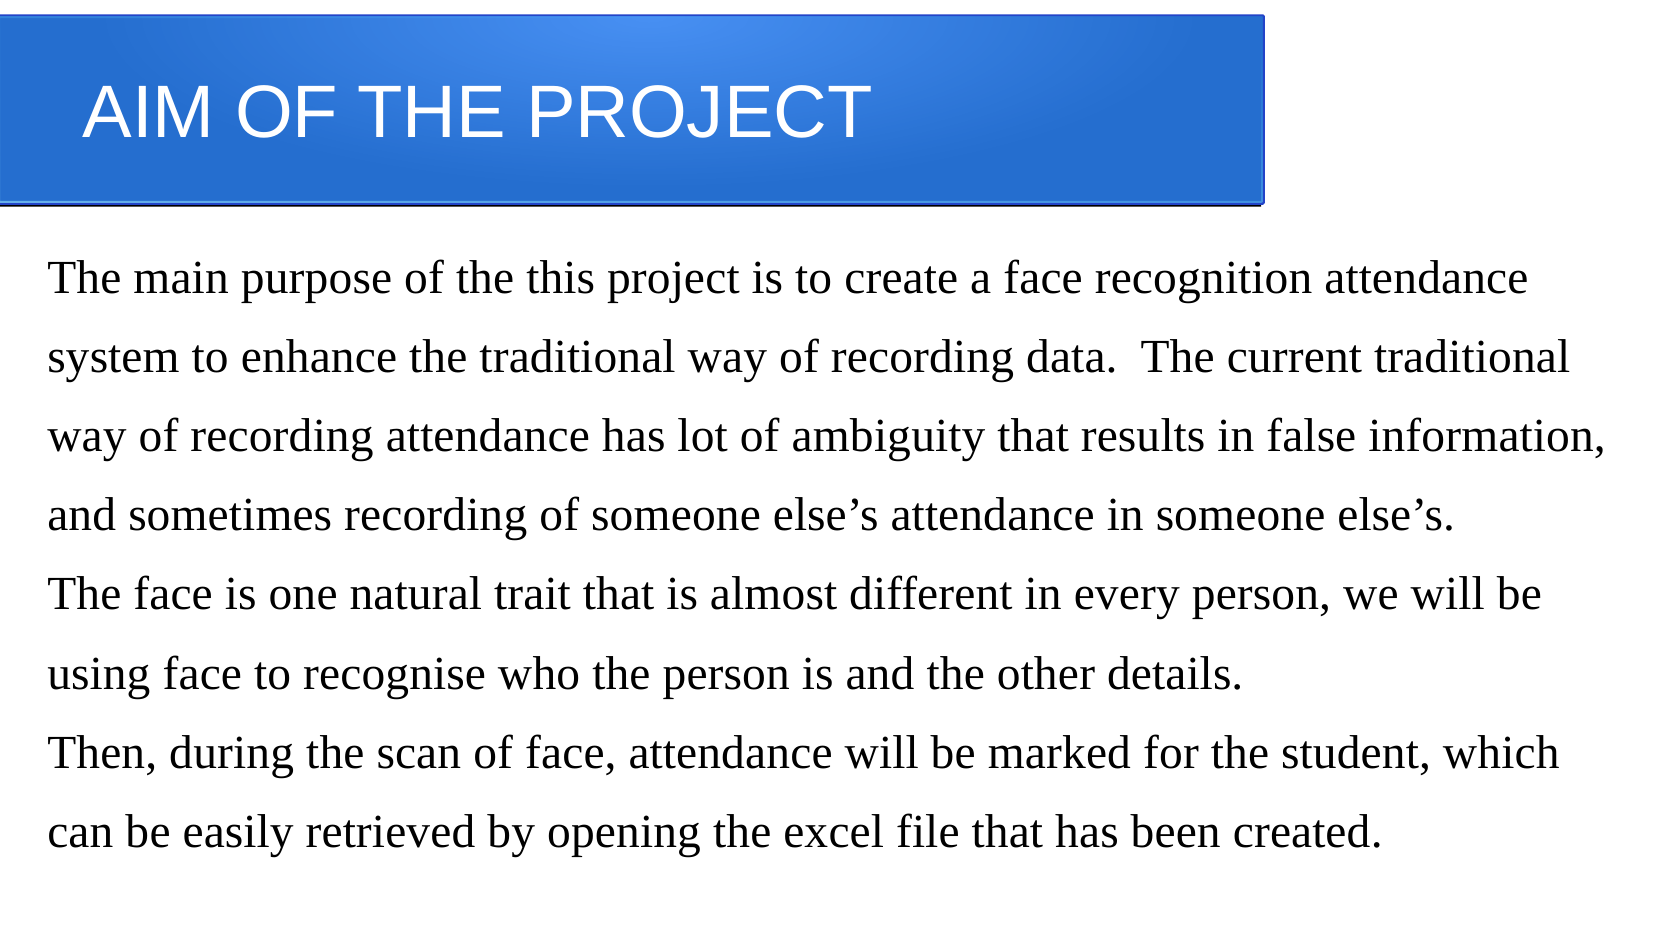

# AIM OF THE PROJECT
The main purpose of the this project is to create a face recognition attendance system to enhance the traditional way of recording data. The current traditional way of recording attendance has lot of ambiguity that results in false information, and sometimes recording of someone else’s attendance in someone else’s.
The face is one natural trait that is almost different in every person, we will be using face to recognise who the person is and the other details.
Then, during the scan of face, attendance will be marked for the student, which can be easily retrieved by opening the excel file that has been created.